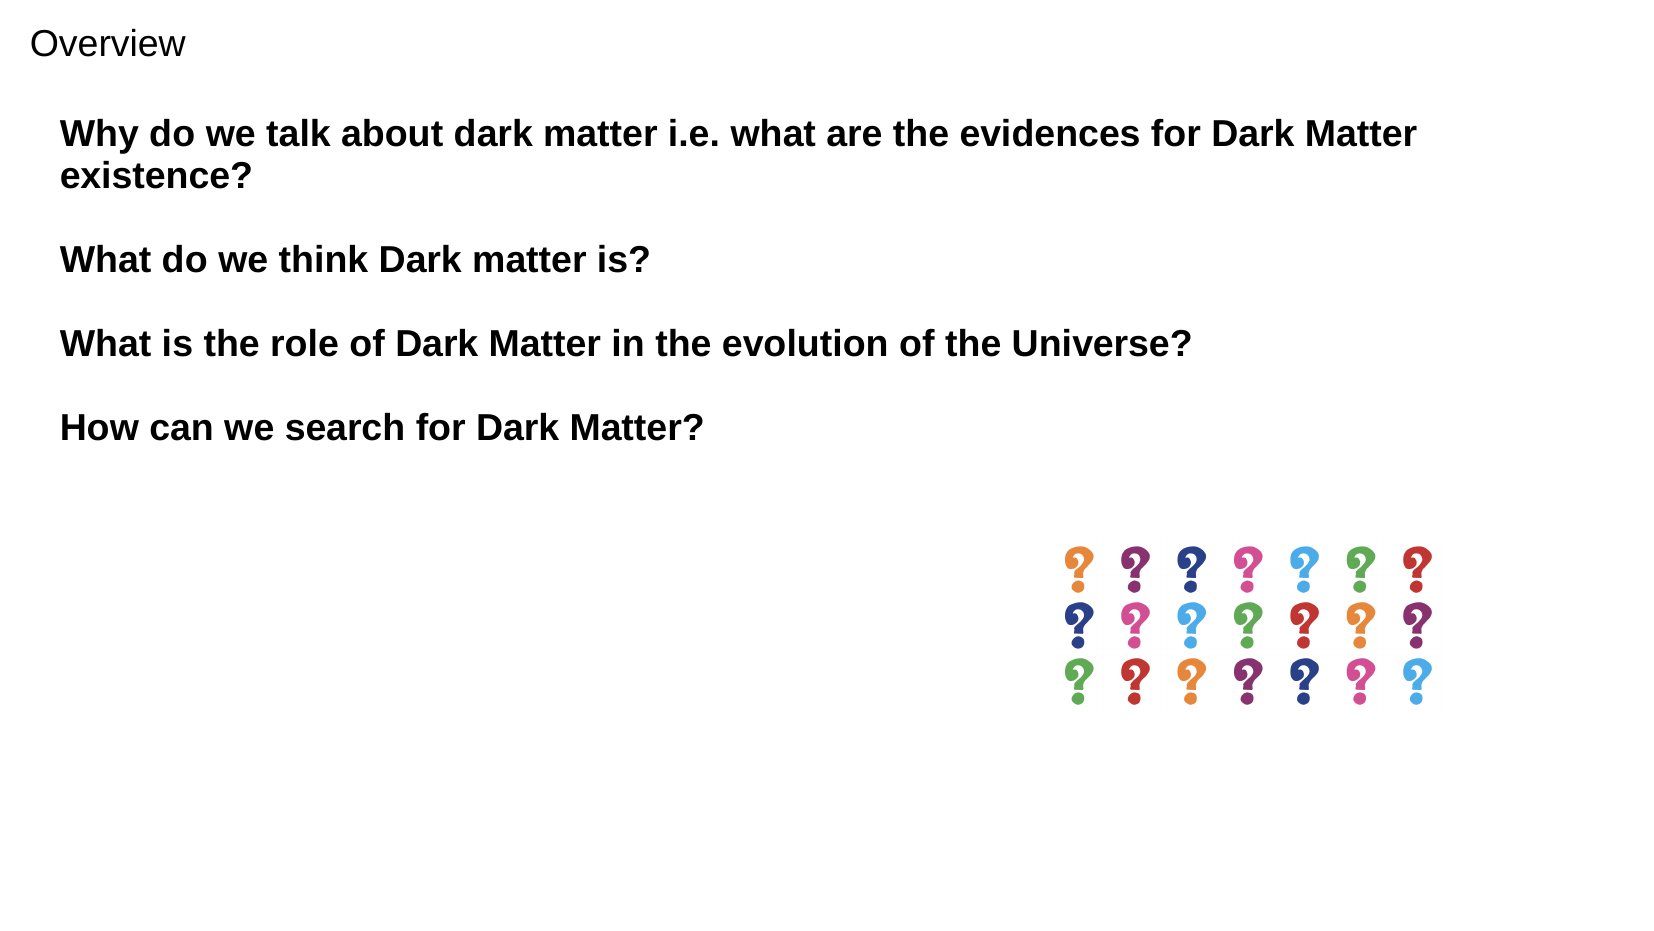

Overview
Why do we talk about dark matter i.e. what are the evidences for Dark Matter existence?
What do we think Dark matter is?
What is the role of Dark Matter in the evolution of the Universe?
How can we search for Dark Matter?